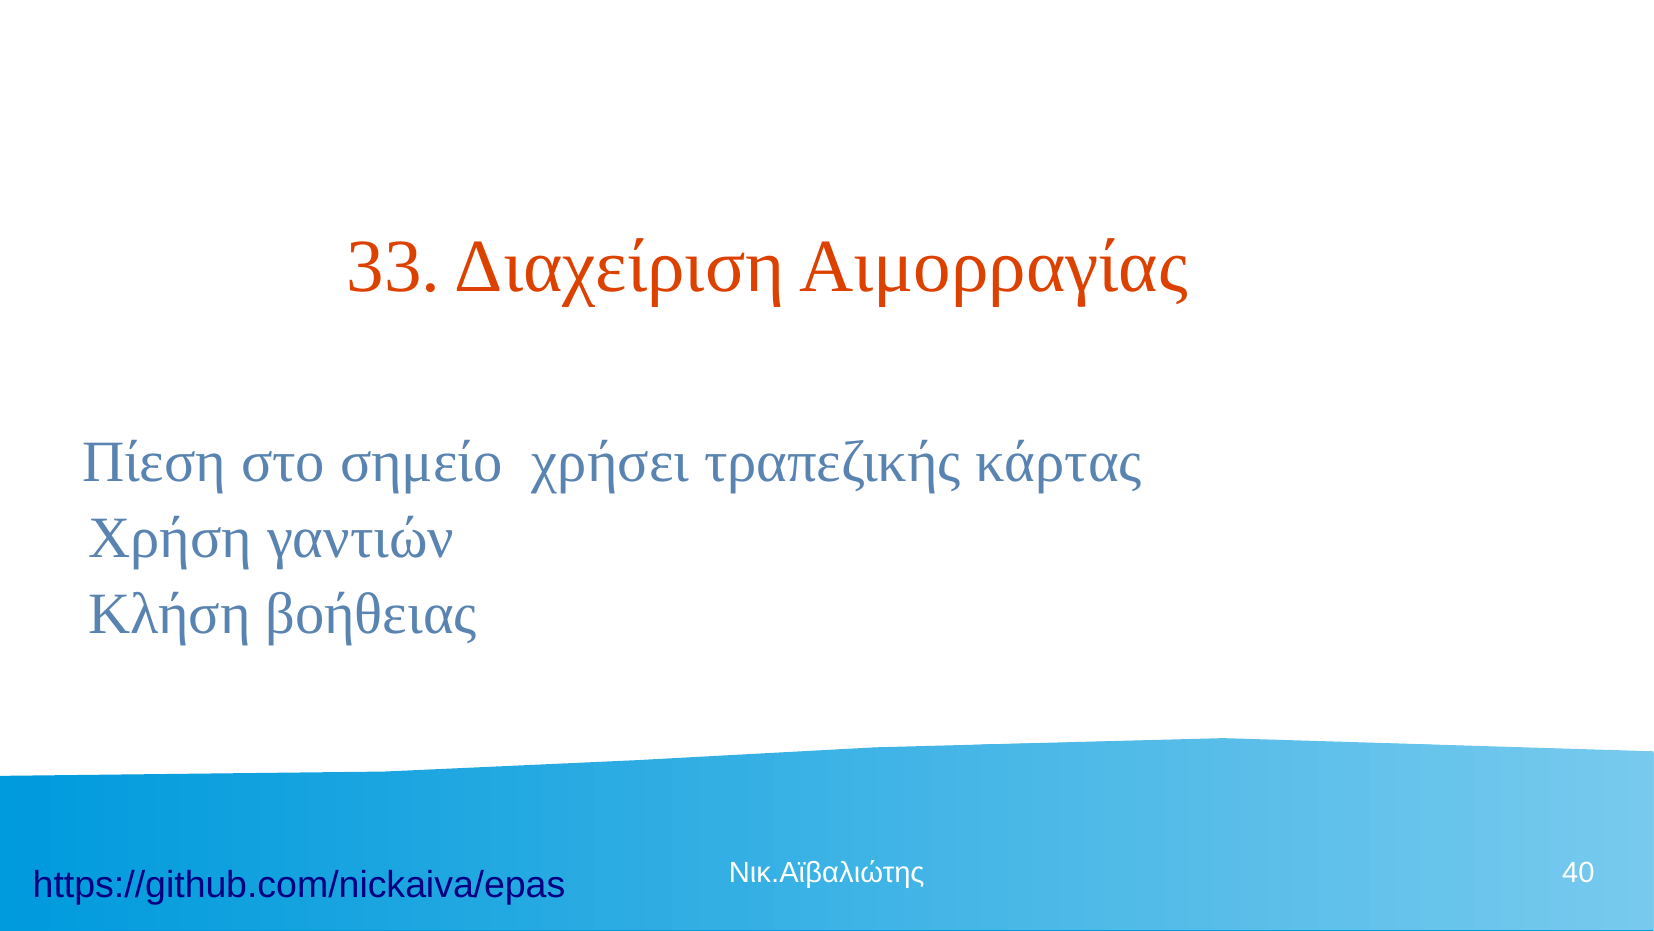

# 33. Διαχείριση Αιμορραγίας
 Πίεση στο σημείο χρήσει τραπεζικής κάρτας
 Χρήση γαντιών
 Κλήση βοήθειας
Νικ.Αϊβαλιώτης
40